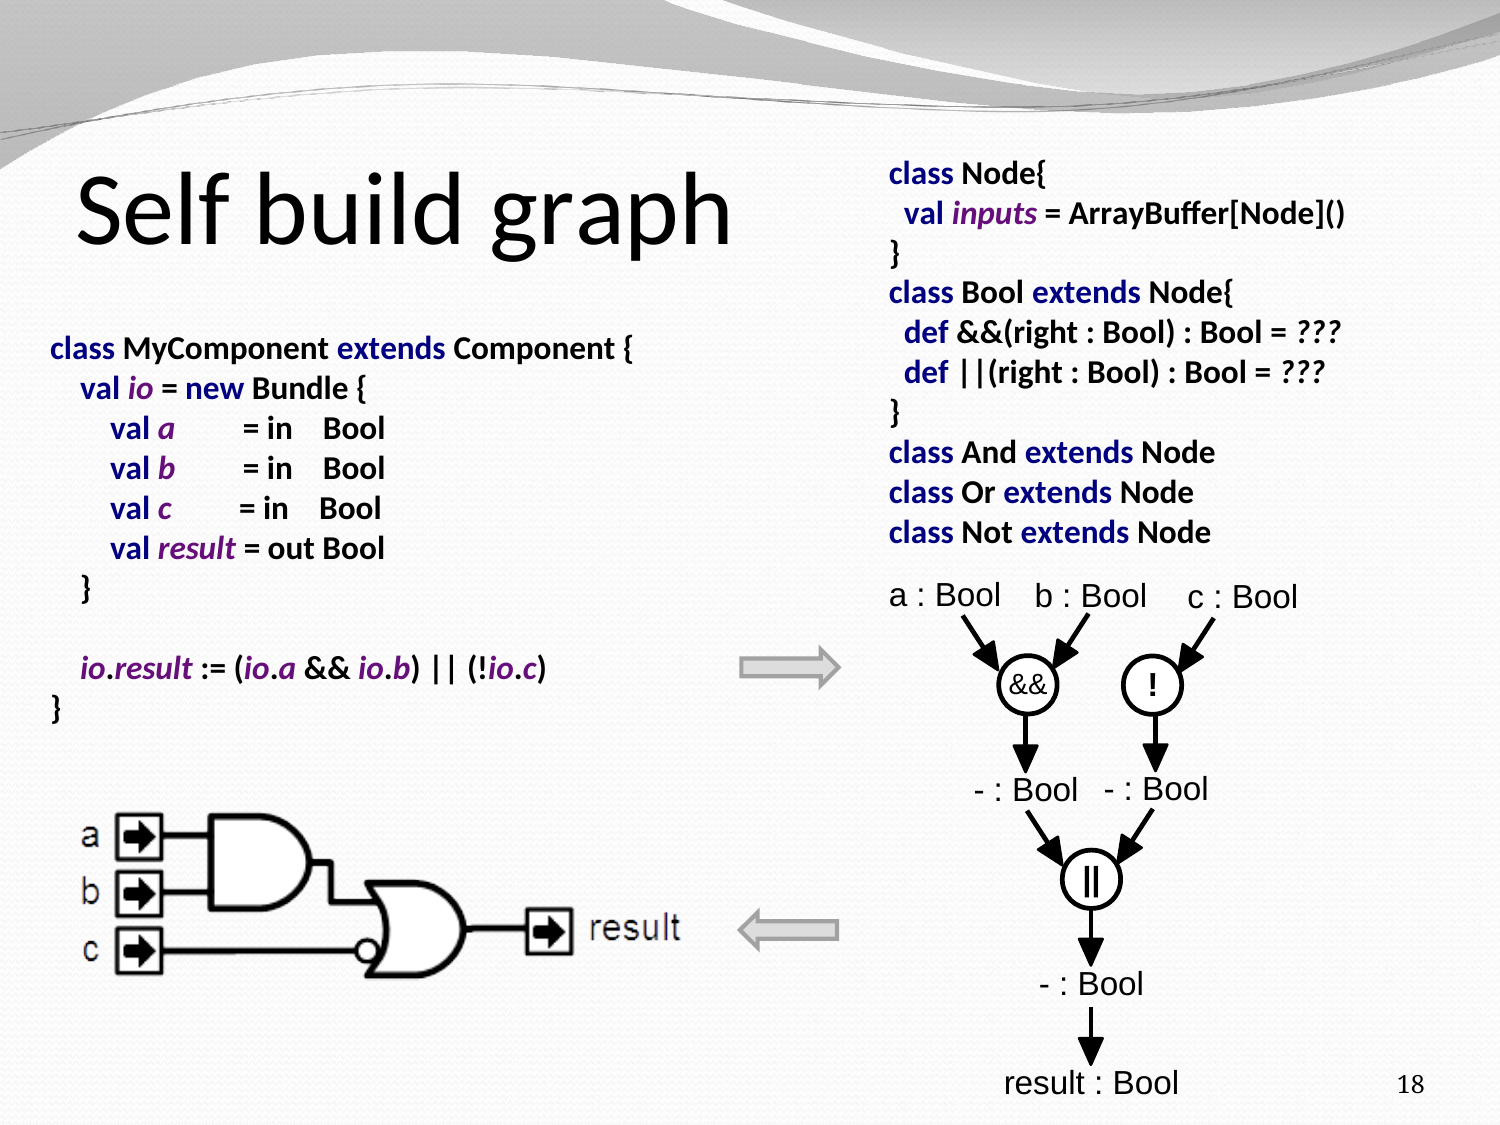

# Self build graph
class Node{
 val inputs = ArrayBuffer[Node]()
}
class Bool extends Node{
 def &&(right : Bool) : Bool = ???
 def ||(right : Bool) : Bool = ???
}
class And extends Node
class Or extends Node
class Not extends Node
class MyComponent extends Component {
 val io = new Bundle {
 val a = in Bool
 val b = in Bool
 val c = in Bool
 val result = out Bool
 }
 io.result := (io.a && io.b) || (!io.c)
}